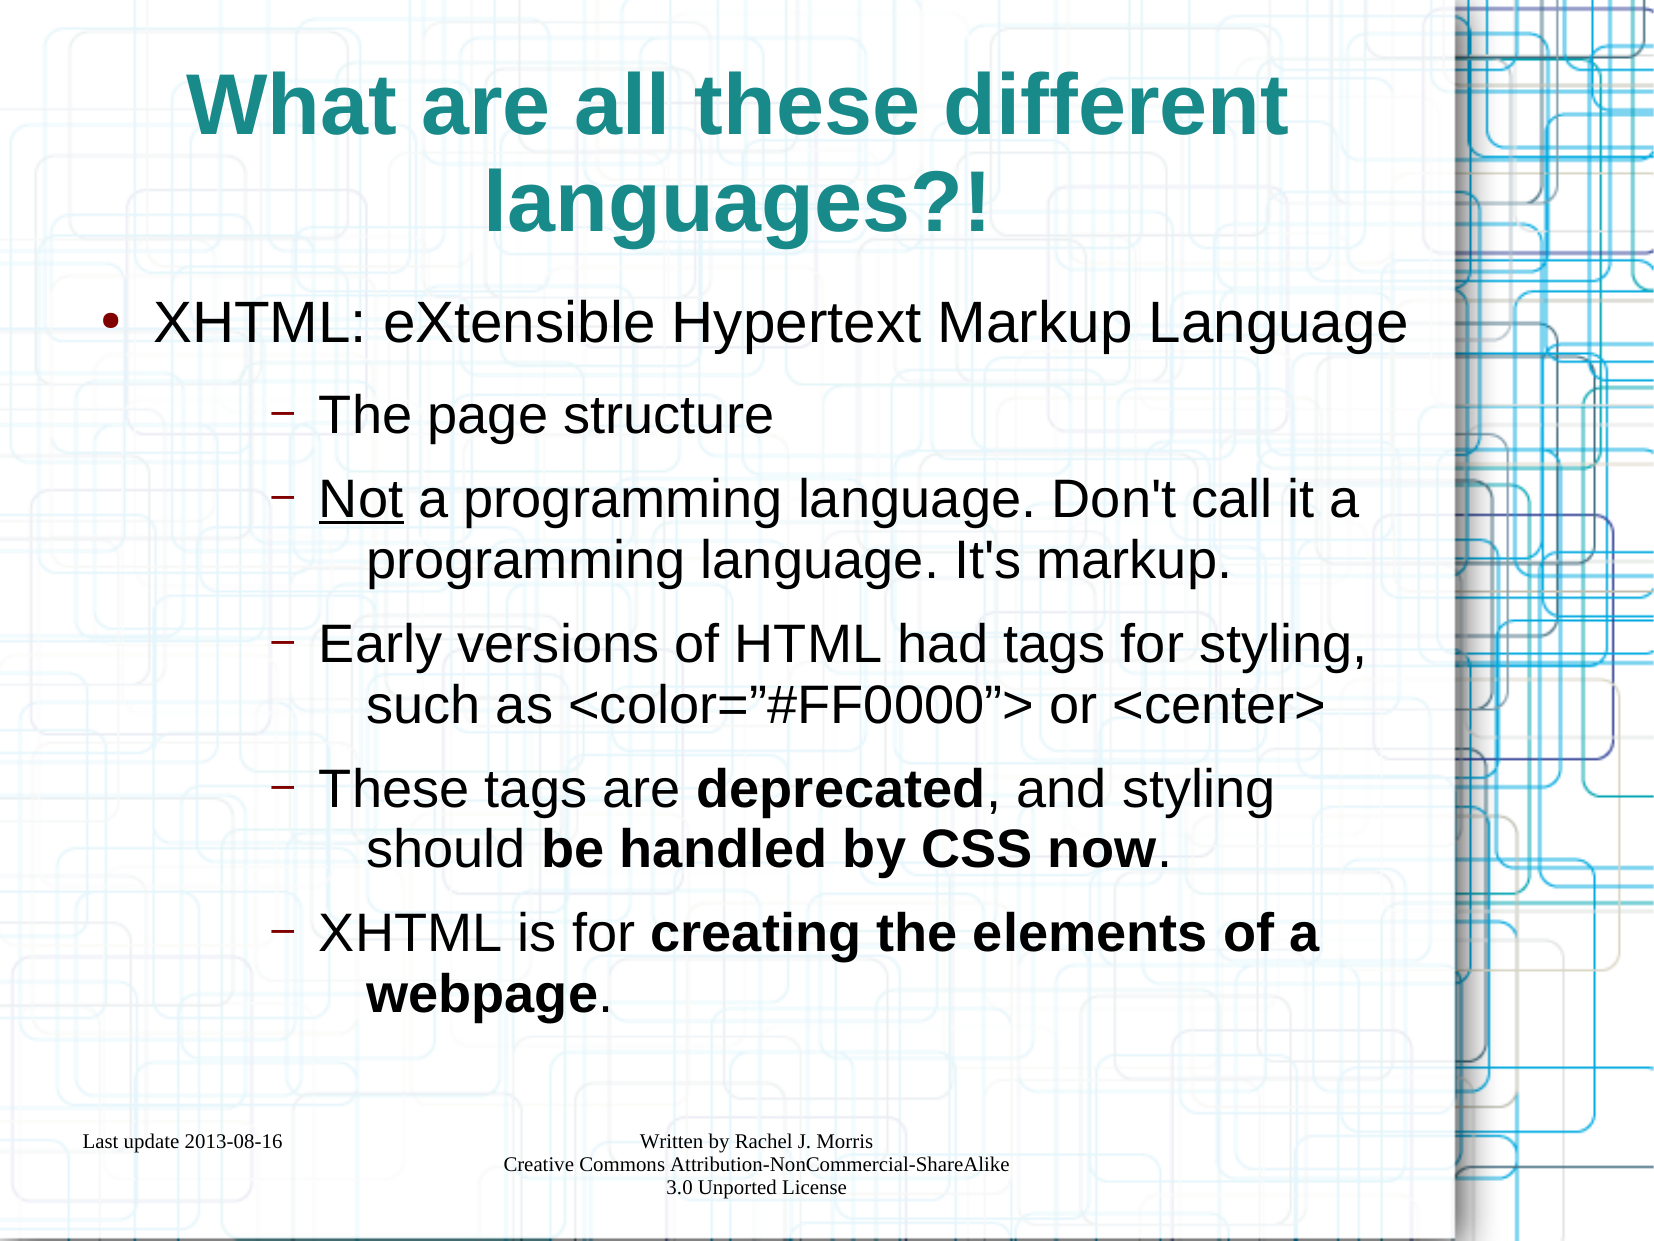

# What are all these different languages?!
XHTML: eXtensible Hypertext Markup Language
The page structure
Not a programming language. Don't call it a programming language. It's markup.
Early versions of HTML had tags for styling, such as <color=”#FF0000”> or <center>
These tags are deprecated, and styling should be handled by CSS now.
XHTML is for creating the elements of a webpage.